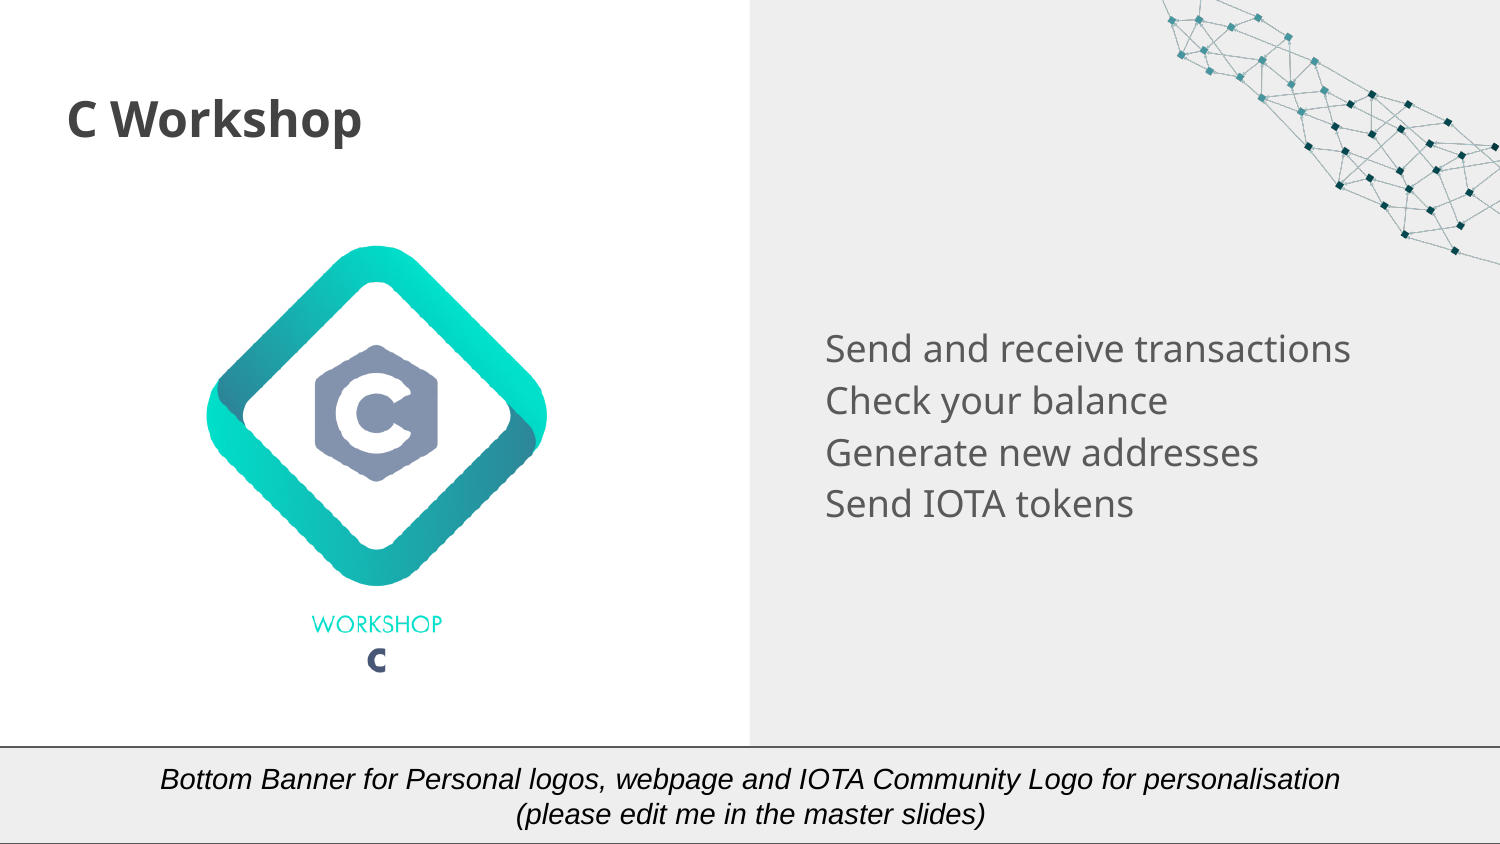

# C Workshop
Send and receive transactions
Check your balance
Generate new addresses
Send IOTA tokens